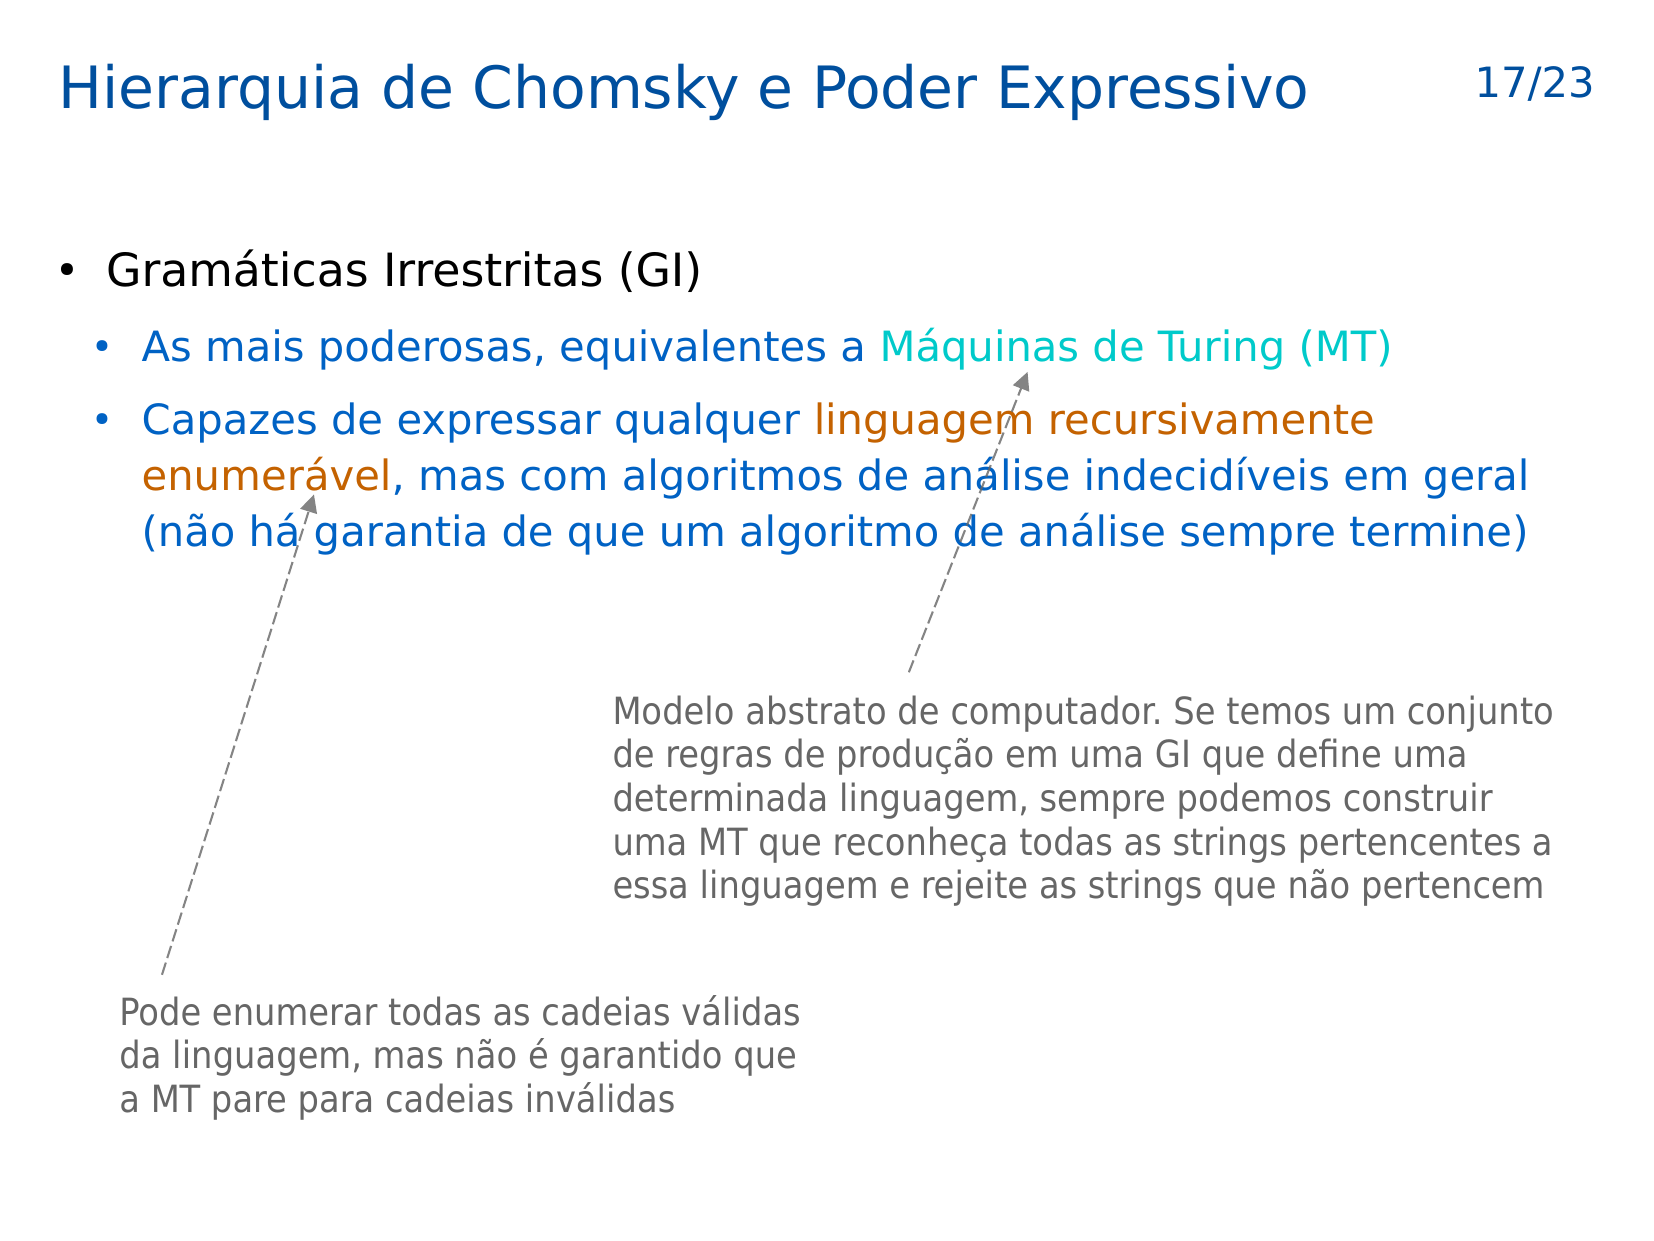

# Hierarquia de Chomsky e Poder Expressivo
17
Gramáticas Irrestritas (GI)
As mais poderosas, equivalentes a Máquinas de Turing (MT)
Capazes de expressar qualquer linguagem recursivamente enumerável, mas com algoritmos de análise indecidíveis em geral (não há garantia de que um algoritmo de análise sempre termine)
Modelo abstrato de computador. Se temos um conjunto de regras de produção em uma GI que define uma determinada linguagem, sempre podemos construir uma MT que reconheça todas as strings pertencentes a essa linguagem e rejeite as strings que não pertencem
Pode enumerar todas as cadeias válidas da linguagem, mas não é garantido que a MT pare para cadeias inválidas